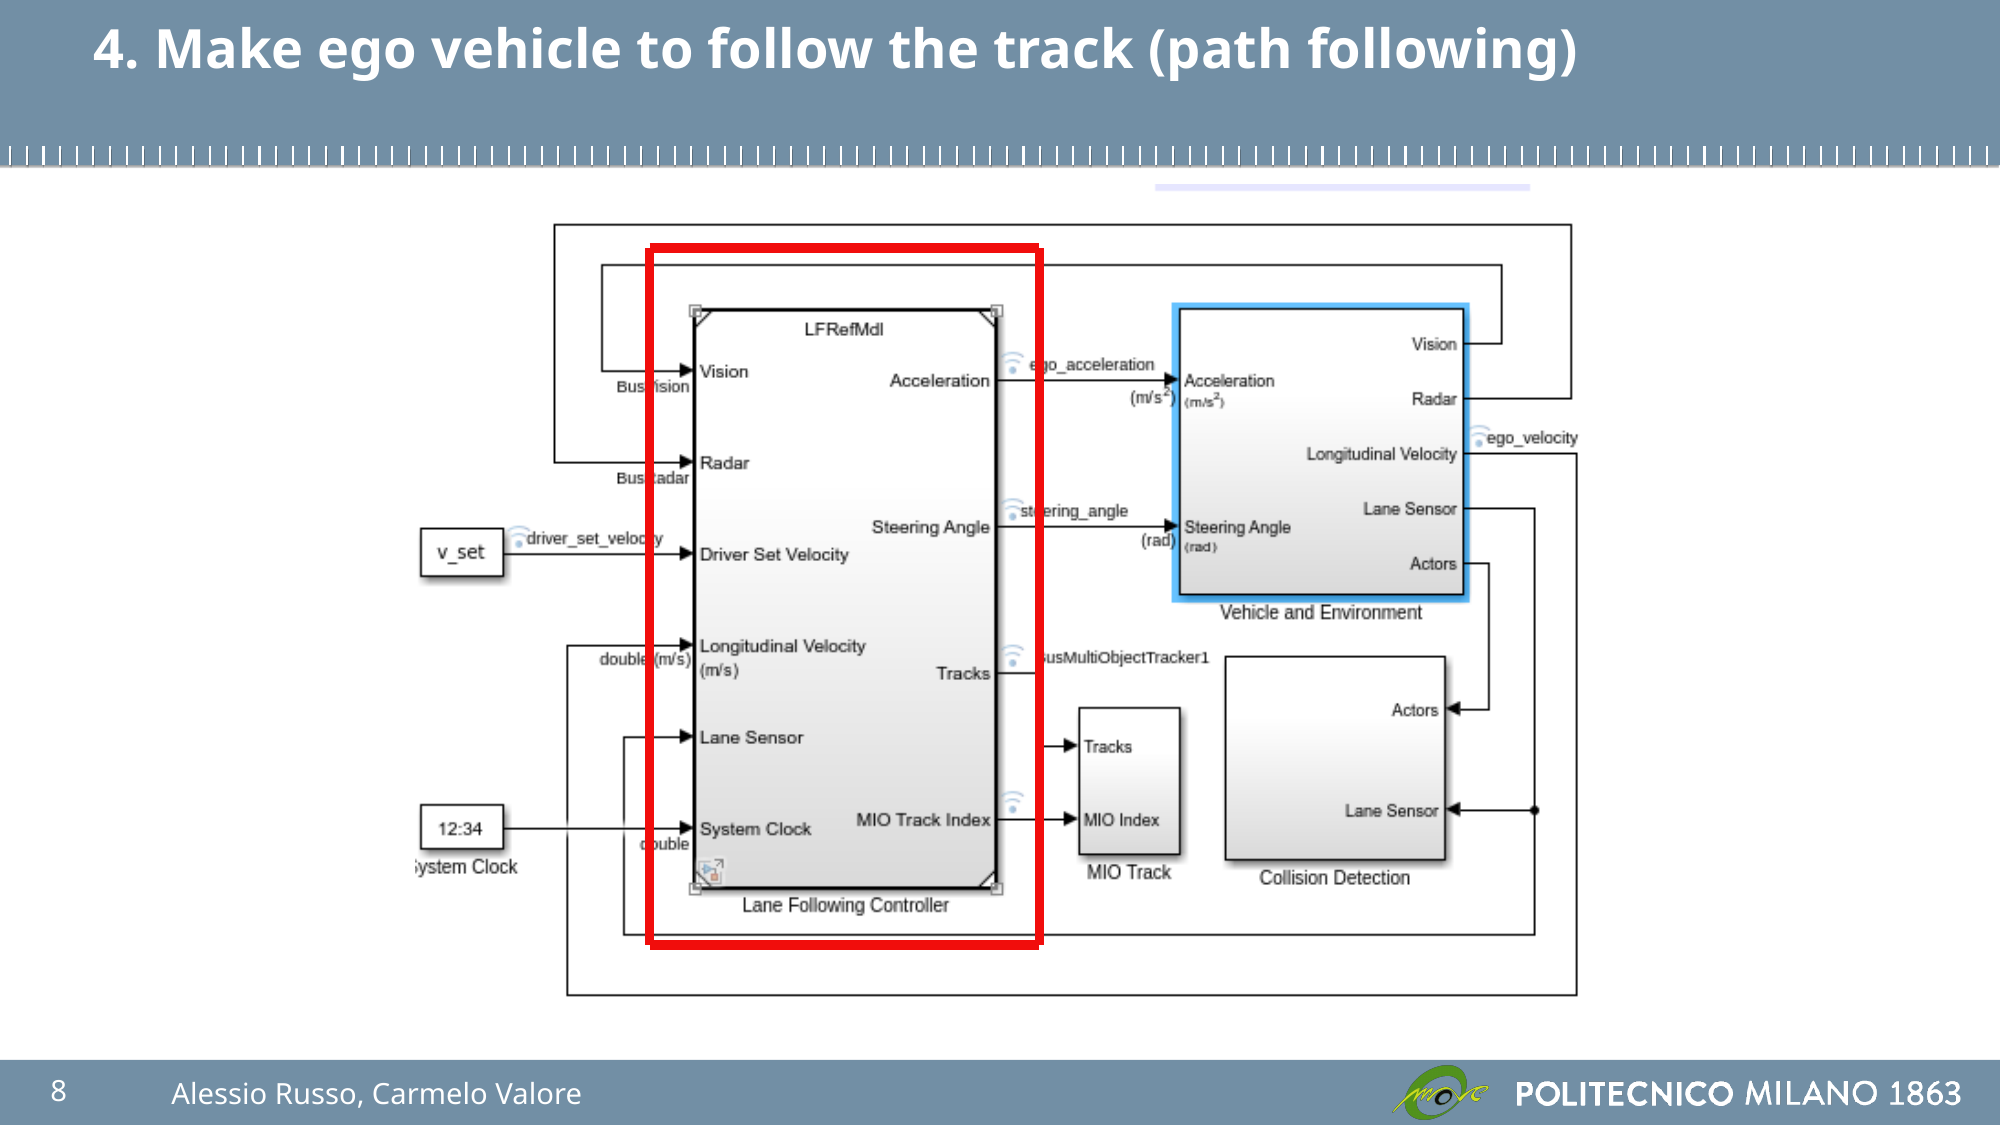

# 4. Make ego vehicle to follow the track (path following)
Alessio Russo, Carmelo Valore